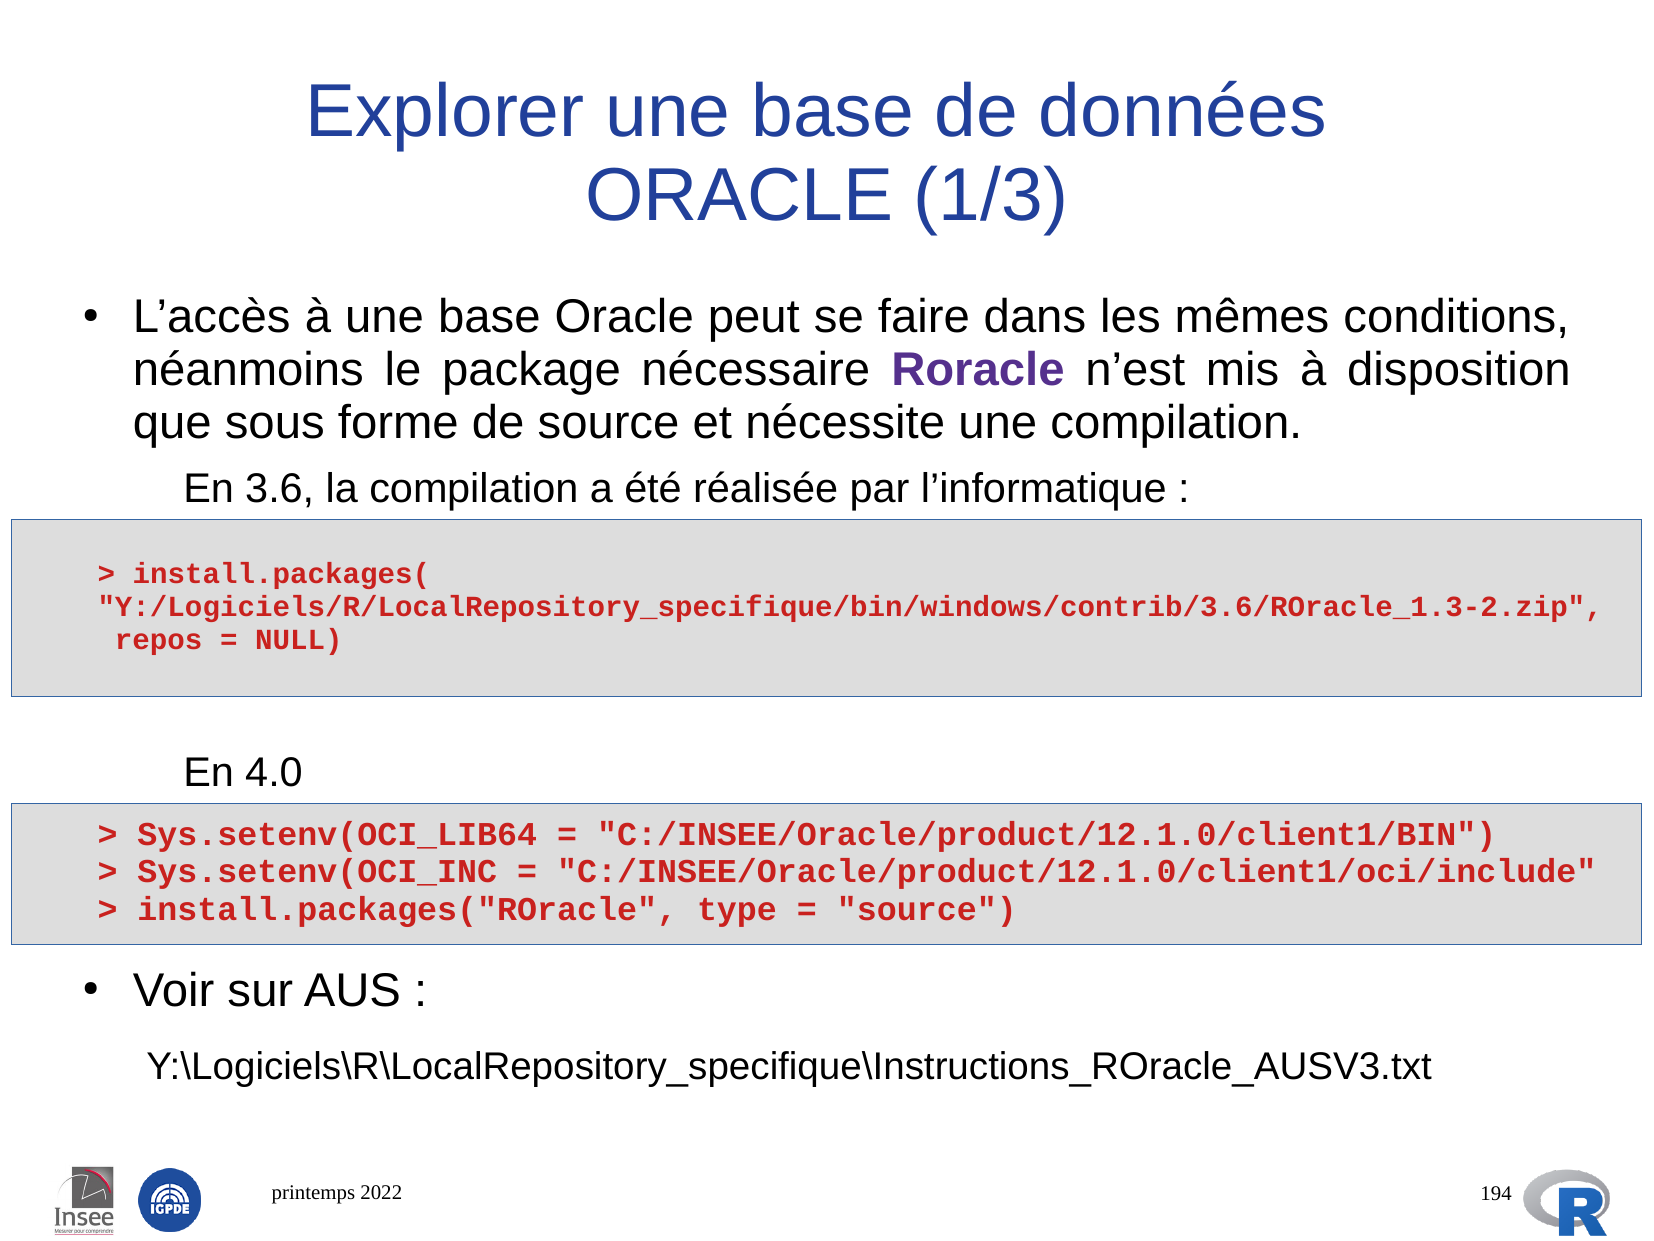

# Explorer une base de données ORACLE (1/3)
L’accès à une base Oracle peut se faire dans les mêmes conditions, néanmoins le package nécessaire Roracle n’est mis à disposition que sous forme de source et nécessite une compilation.
En 3.6, la compilation a été réalisée par l’informatique :
En 4.0
Voir sur AUS :
 Y:\Logiciels\R\LocalRepository_specifique\Instructions_ROracle_AUSV3.txt
> install.packages(
"Y:/Logiciels/R/LocalRepository_specifique/bin/windows/contrib/3.6/ROracle_1.3-2.zip",
 repos = NULL)
> Sys.setenv(OCI_LIB64 = "C:/INSEE/Oracle/product/12.1.0/client1/BIN")
> Sys.setenv(OCI_INC = "C:/INSEE/Oracle/product/12.1.0/client1/oci/include"
> install.packages("ROracle", type = "source")
printemps 2022
194